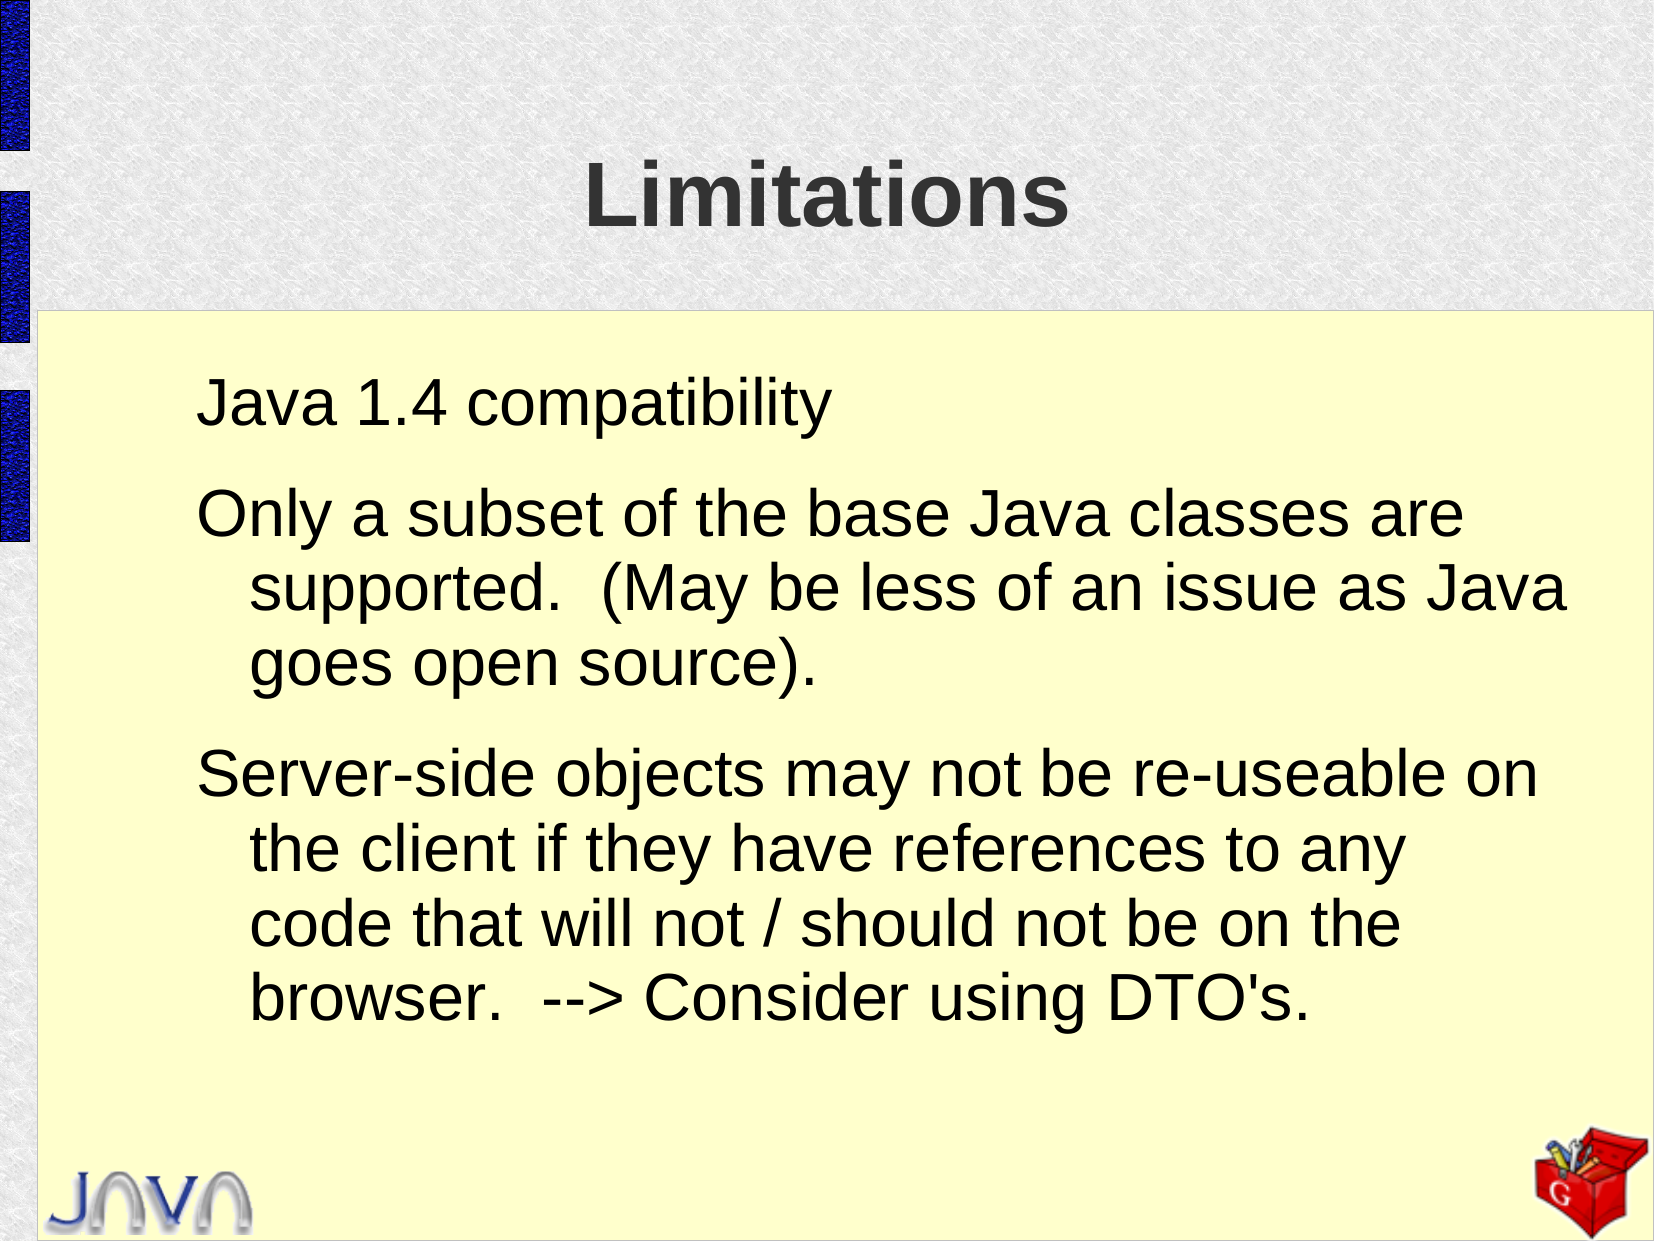

# Limitations
Java 1.4 compatibility
Only a subset of the base Java classes are supported. (May be less of an issue as Java goes open source).
Server-side objects may not be re-useable on the client if they have references to any code that will not / should not be on the browser. --> Consider using DTO's.